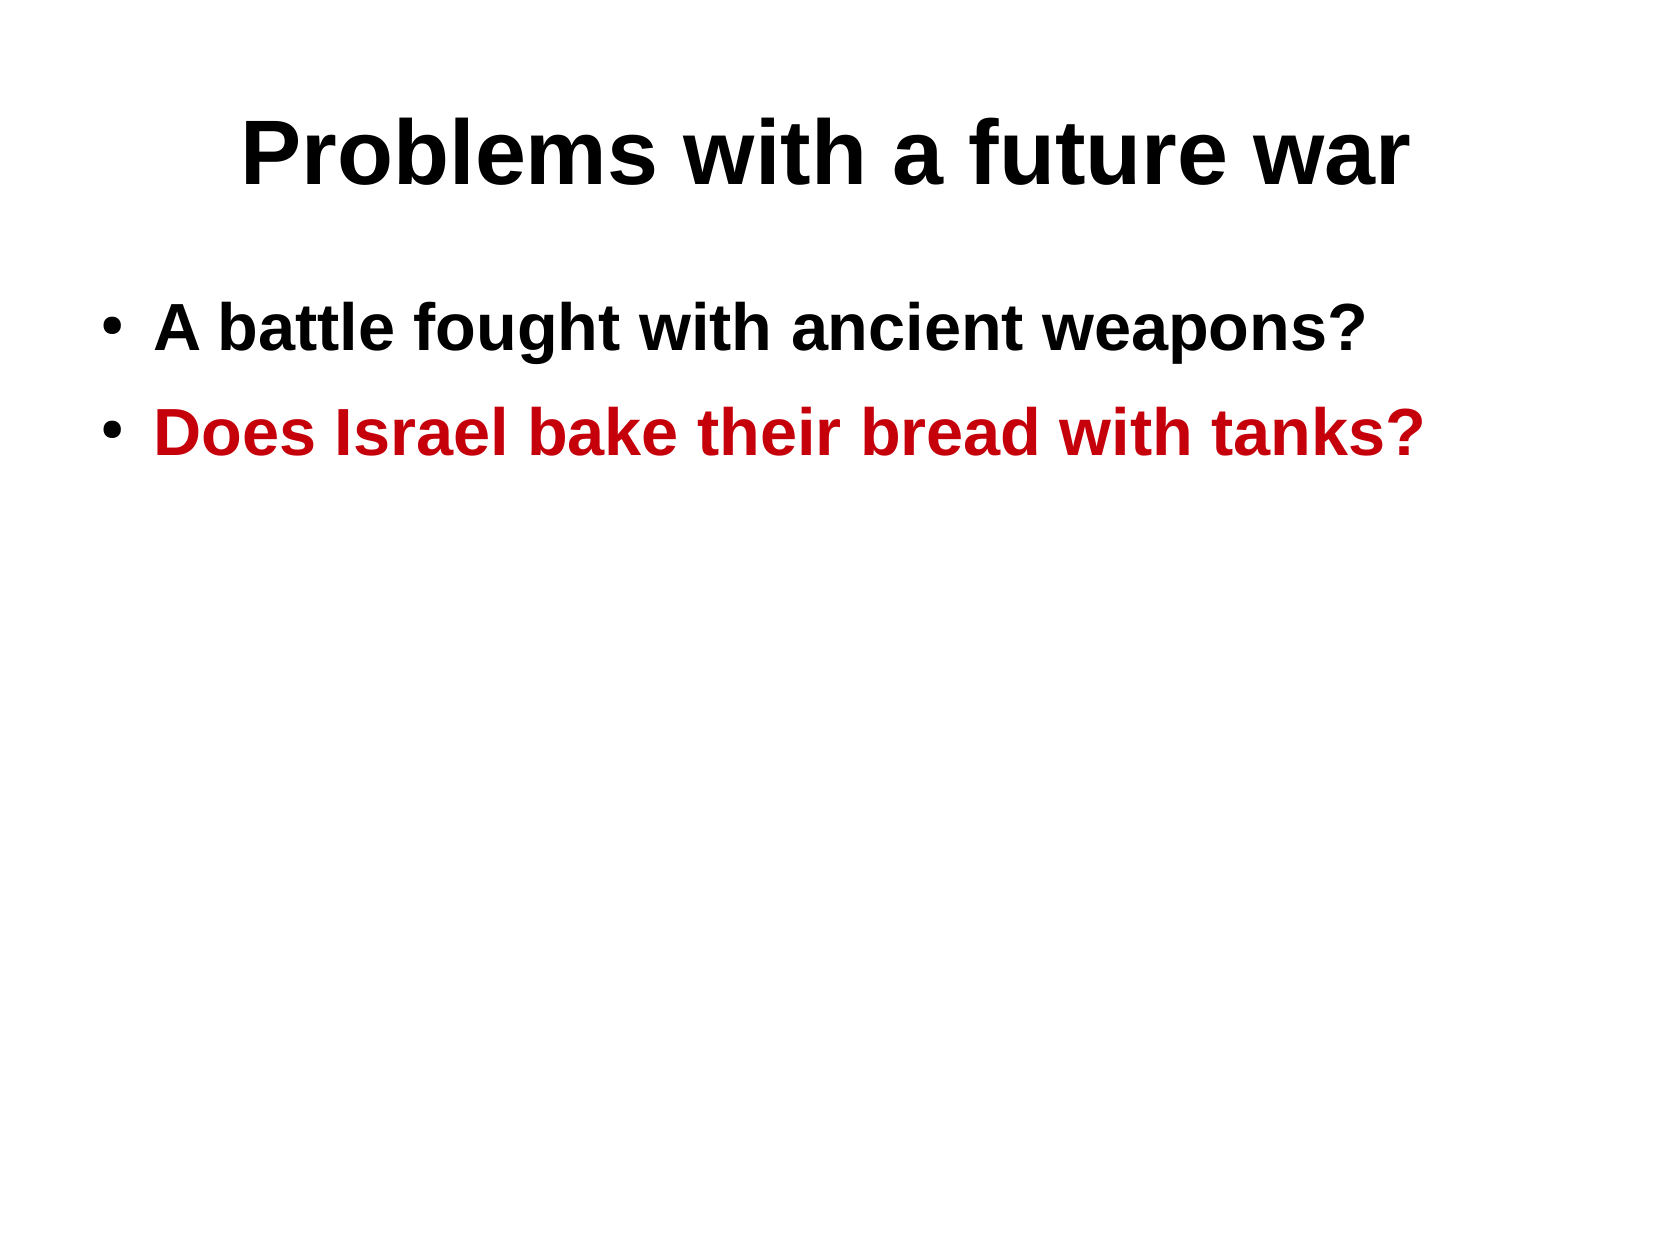

# Problems with a future war
A battle fought with ancient weapons?
Does Israel bake their bread with tanks?